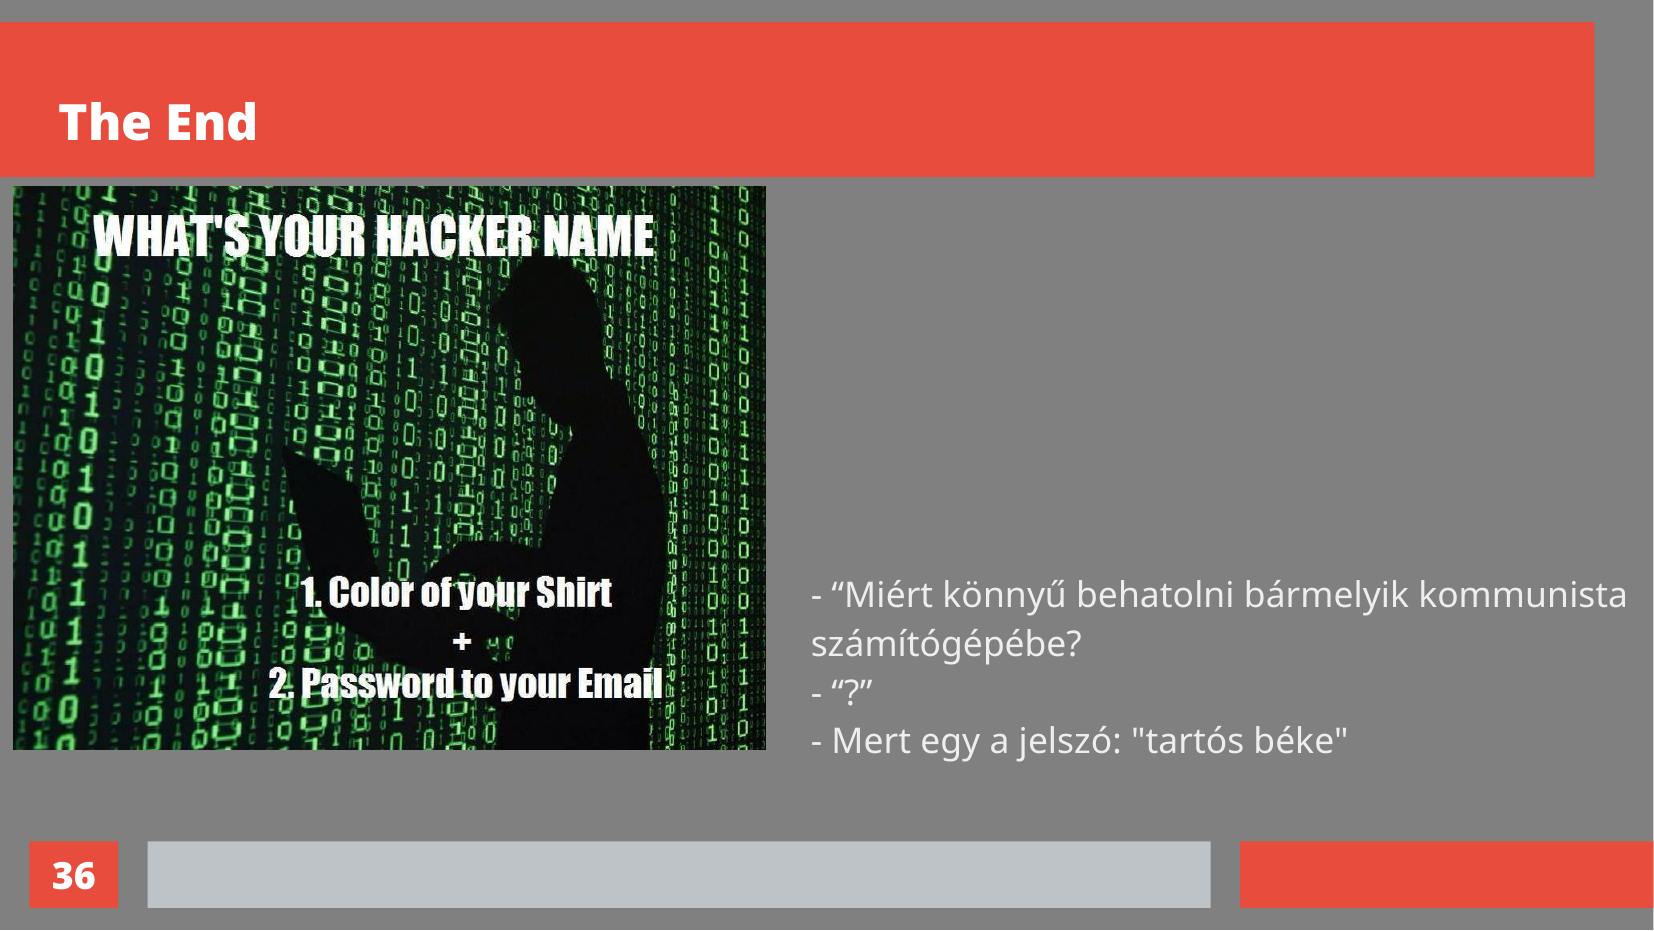

# The End
- “Miért könnyű behatolni bármelyik kommunista számítógépébe?
- “?”
- Mert egy a jelszó: "tartós béke"
36